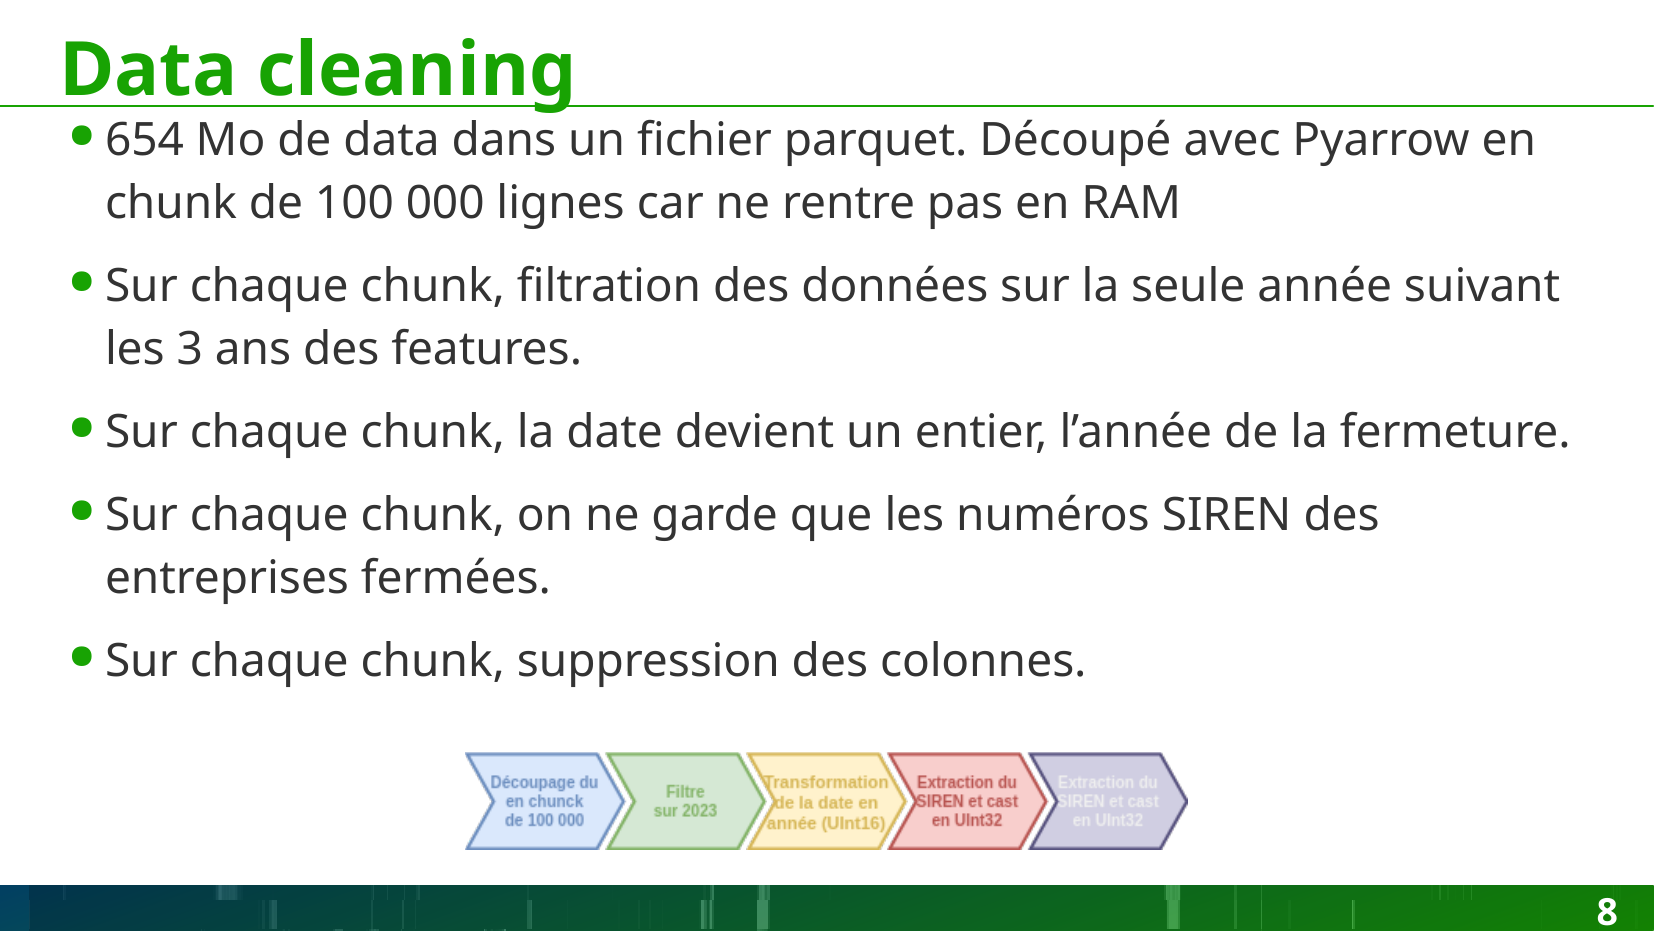

# Data cleaning
654 Mo de data dans un fichier parquet. Découpé avec Pyarrow en chunk de 100 000 lignes car ne rentre pas en RAM
Sur chaque chunk, filtration des données sur la seule année suivant les 3 ans des features.
Sur chaque chunk, la date devient un entier, l’année de la fermeture.
Sur chaque chunk, on ne garde que les numéros SIREN des entreprises fermées.
Sur chaque chunk, suppression des colonnes.
8